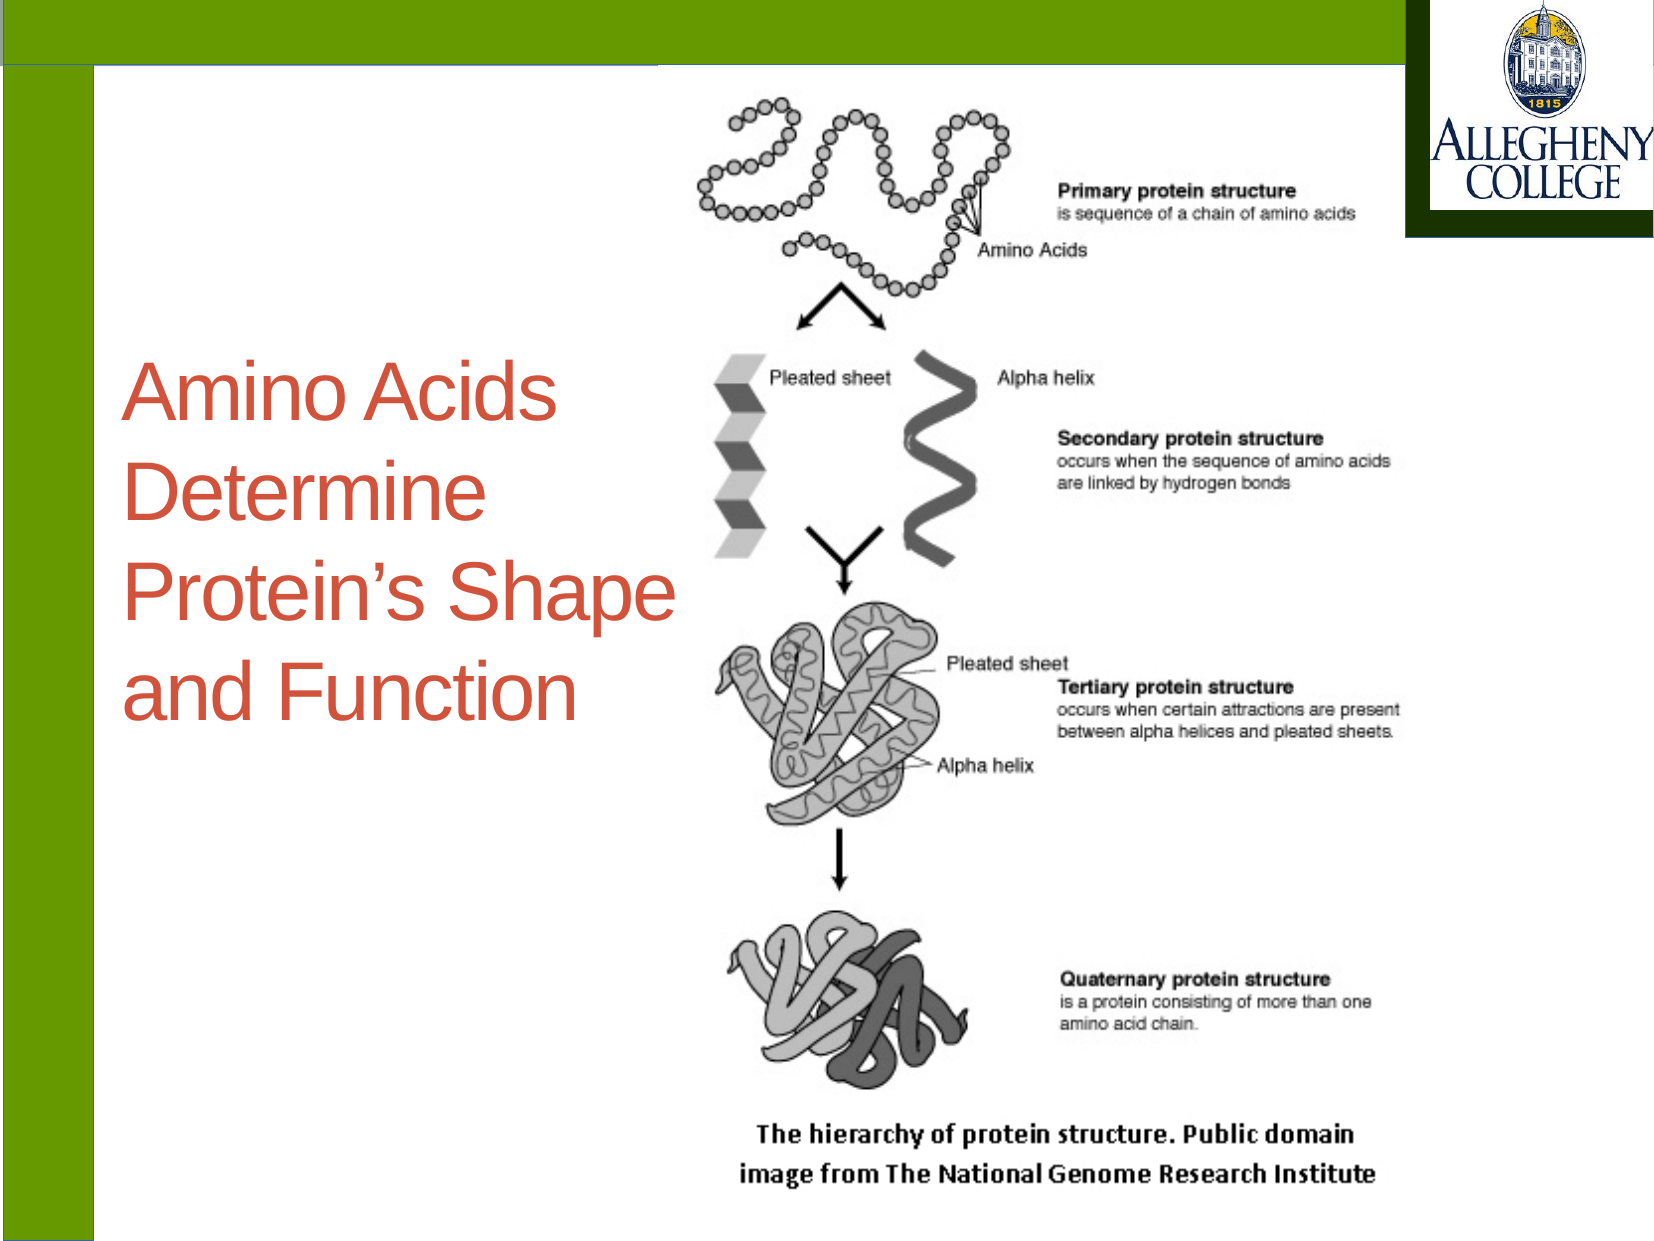

# Amino Acids Determine Protein’s Shape and Function